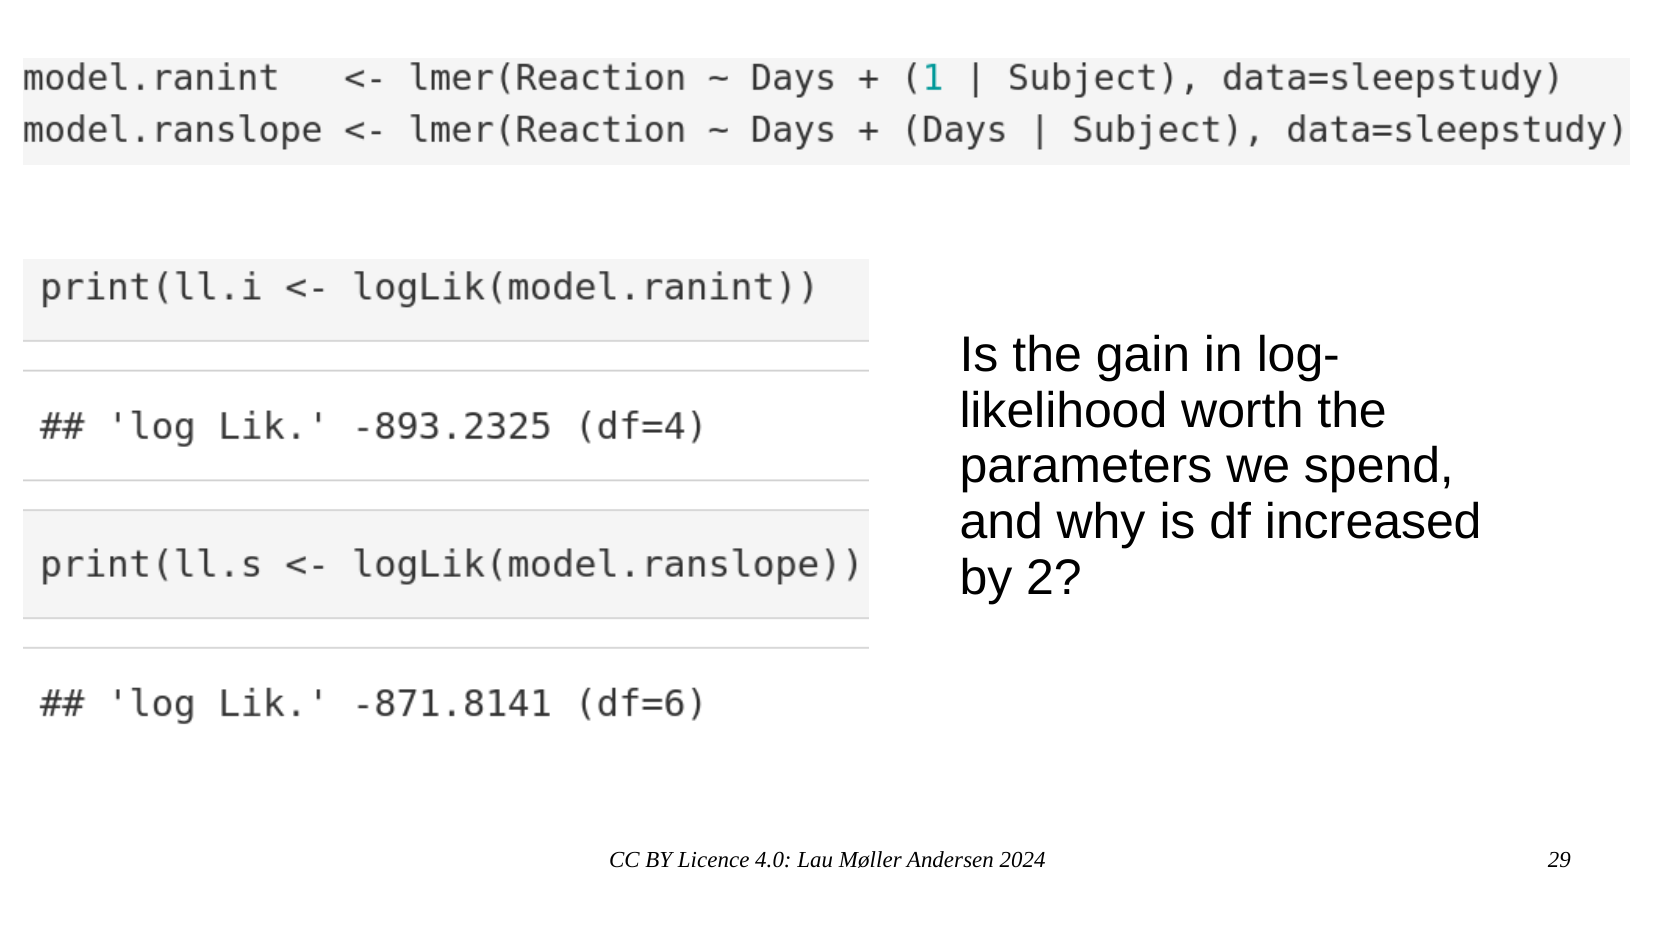

Is the gain in log-likelihood worth the parameters we spend, and why is df increased by 2?
CC BY Licence 4.0: Lau Møller Andersen 2024
29